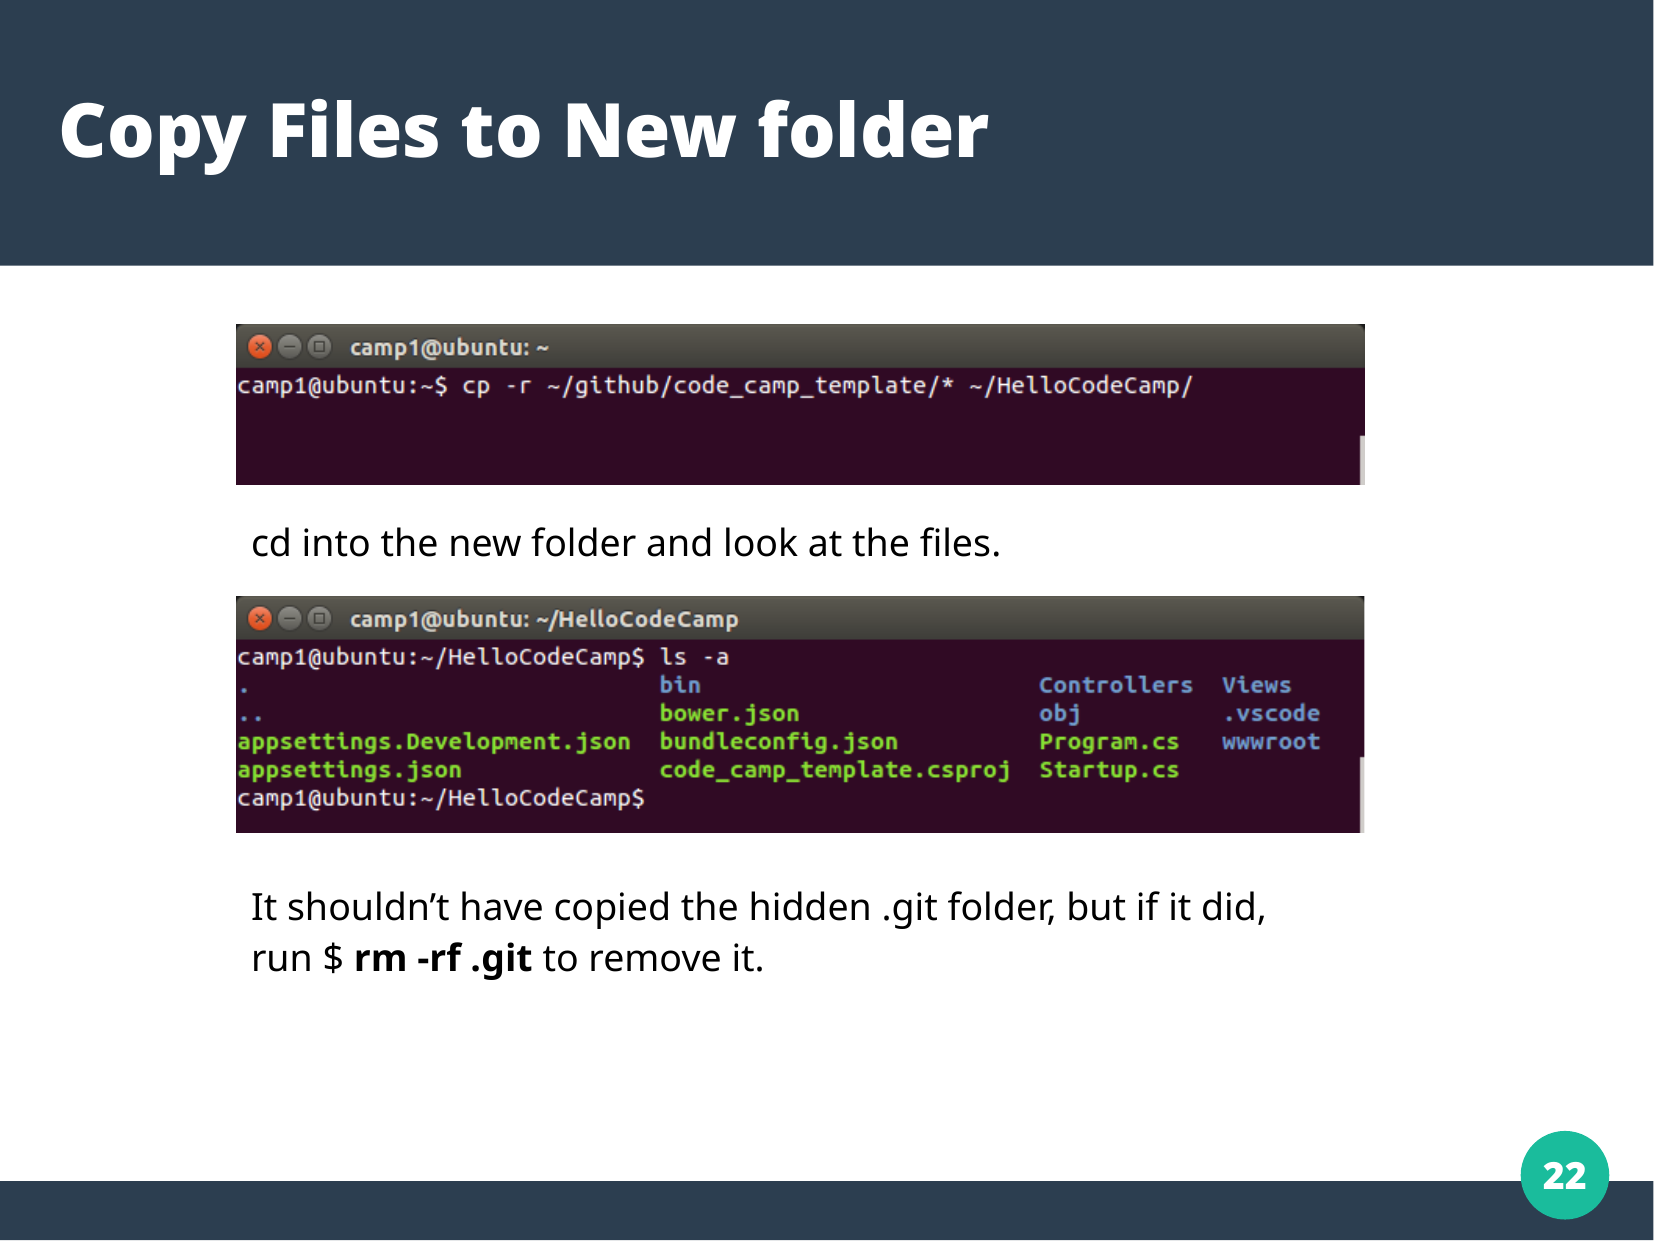

# Copy Files to New folder
cd into the new folder and look at the files.
It shouldn’t have copied the hidden .git folder, but if it did,
run $ rm -rf .git to remove it.
22